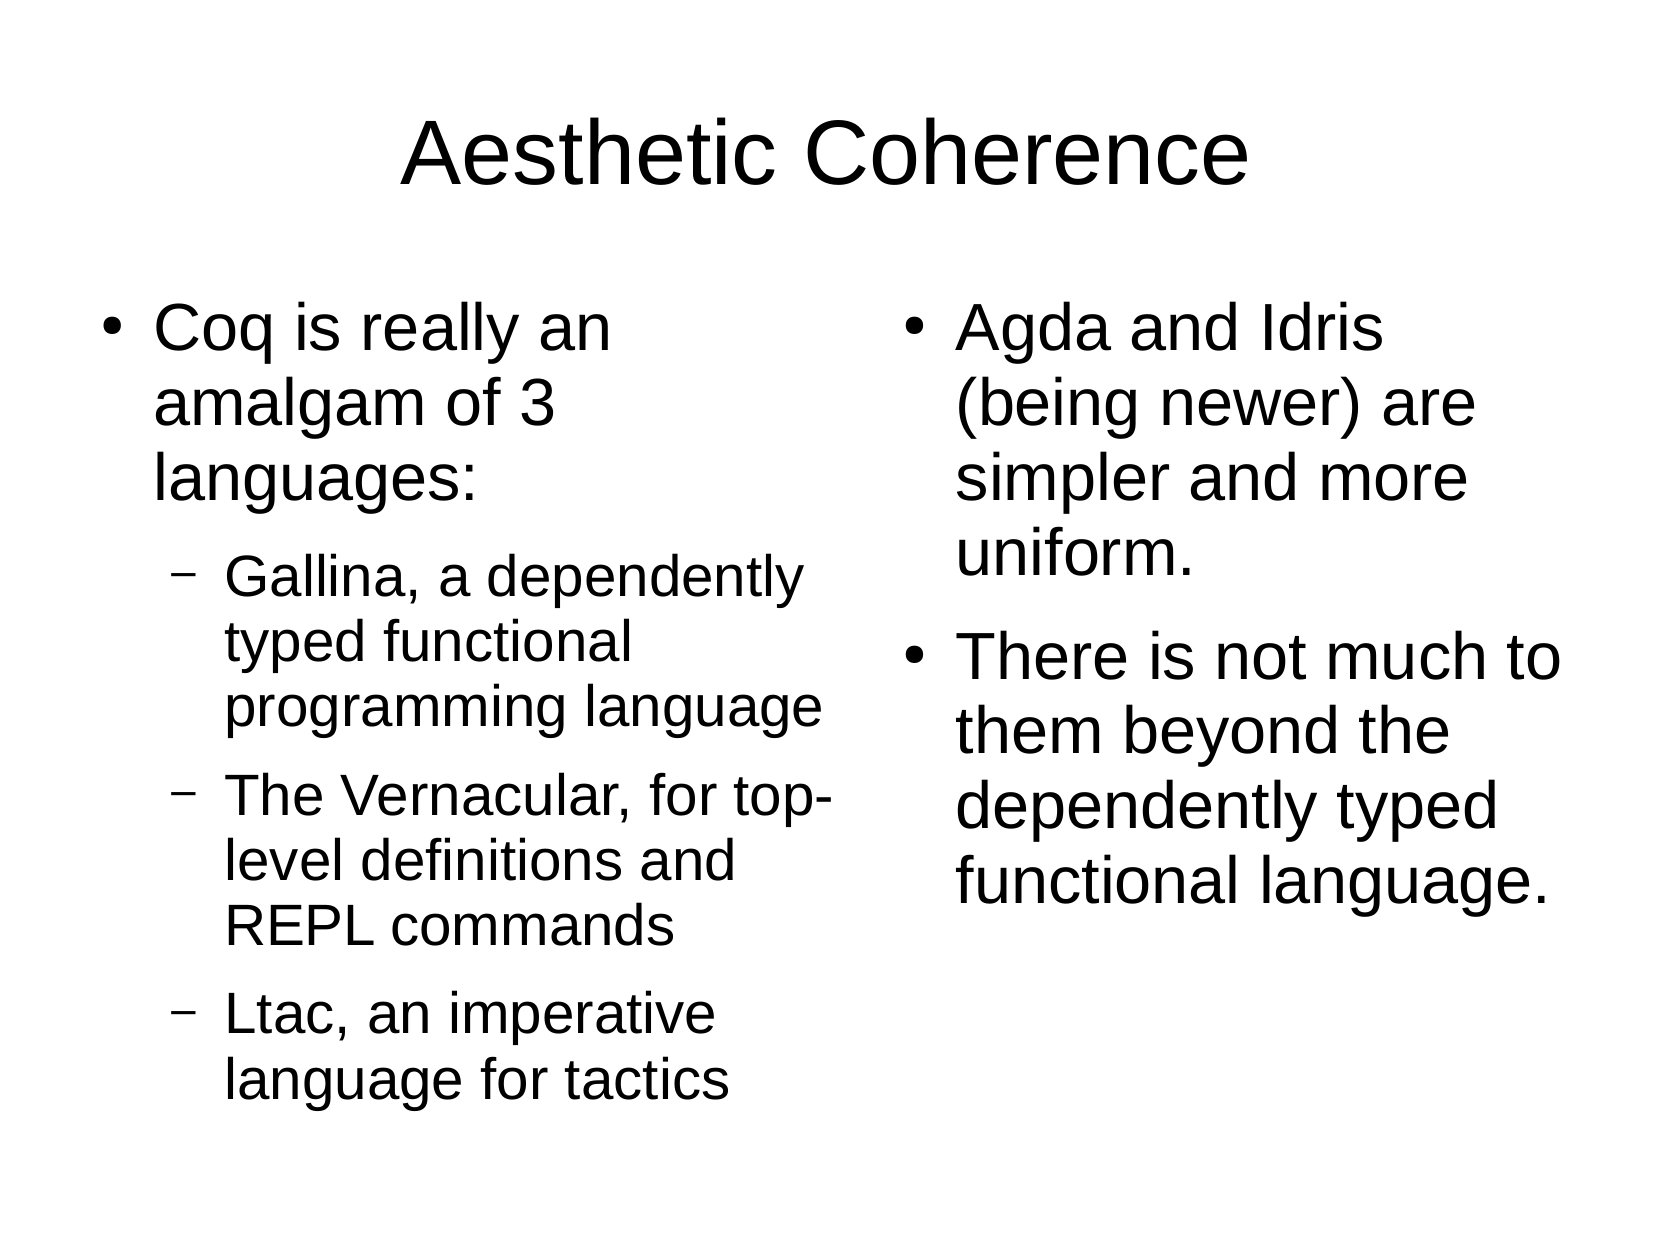

# Aesthetic Coherence
Coq is really an amalgam of 3 languages:
Gallina, a dependently typed functional programming language
The Vernacular, for top-level definitions and REPL commands
Ltac, an imperative language for tactics
Agda and Idris (being newer) are simpler and more uniform.
There is not much to them beyond the dependently typed functional language.